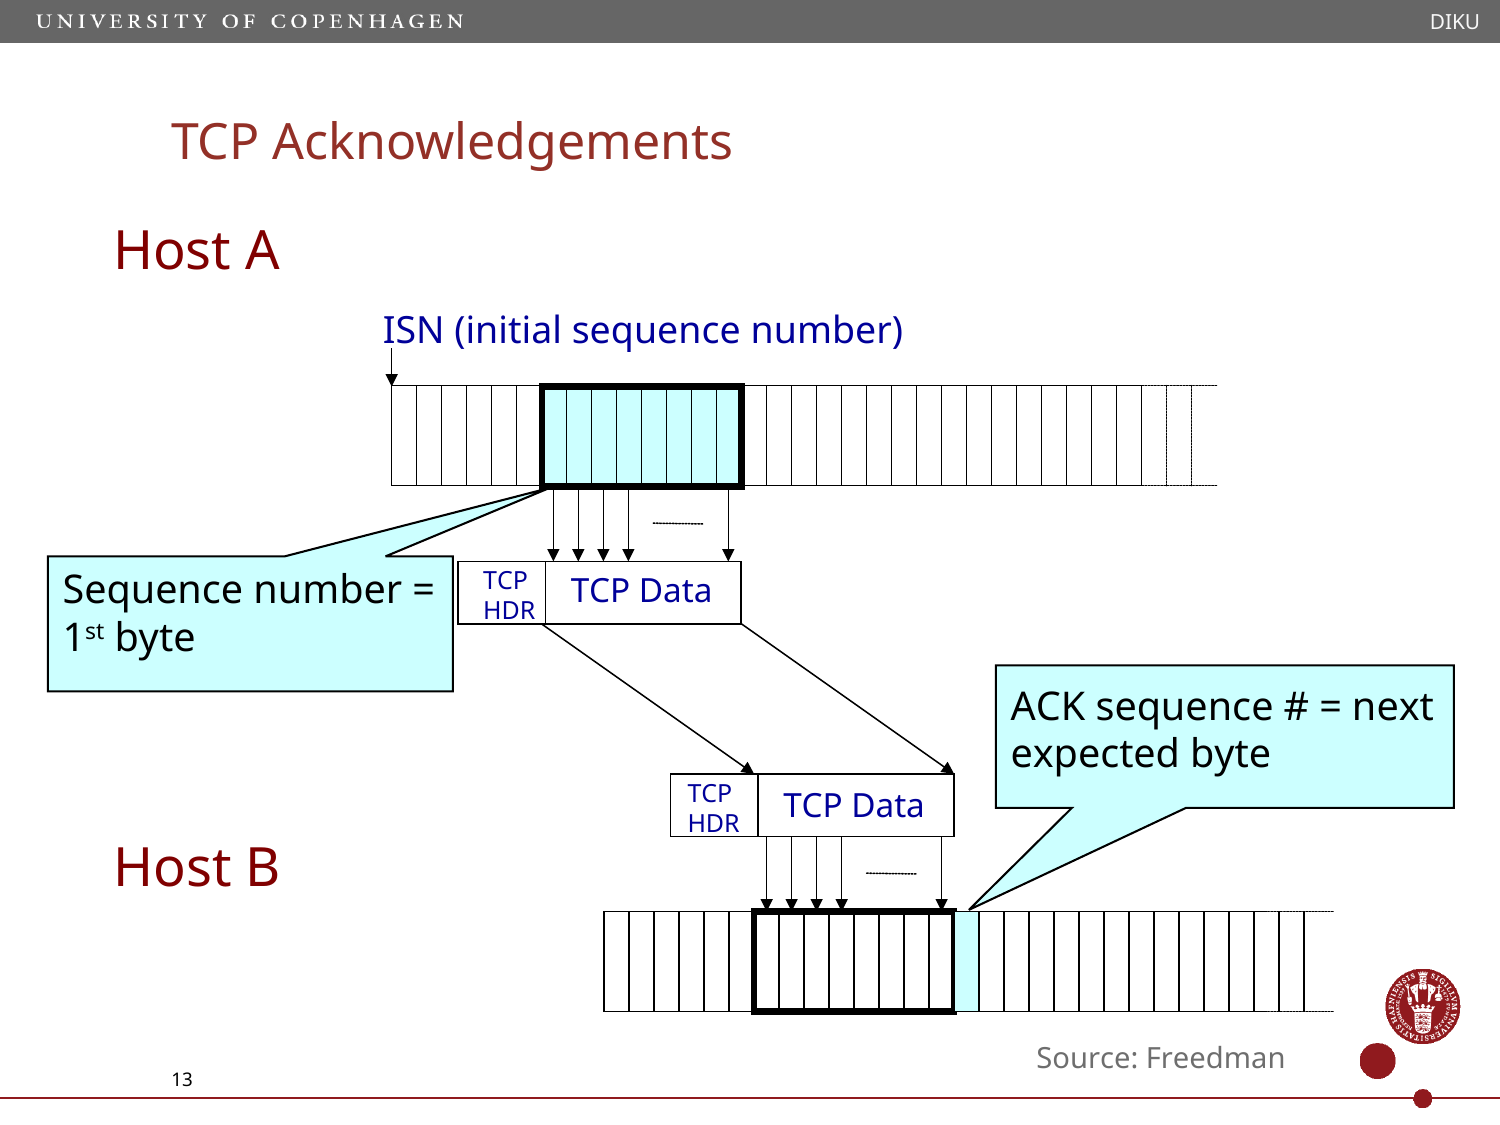

DIKU
# TCP Acknowledgements
Host A
ISN (initial sequence number)
Sequence number = 1st byte
TCP
HDR
TCP Data
ACK sequence # = next expected byte
TCP
HDR
TCP Data
Host B
Source: Freedman